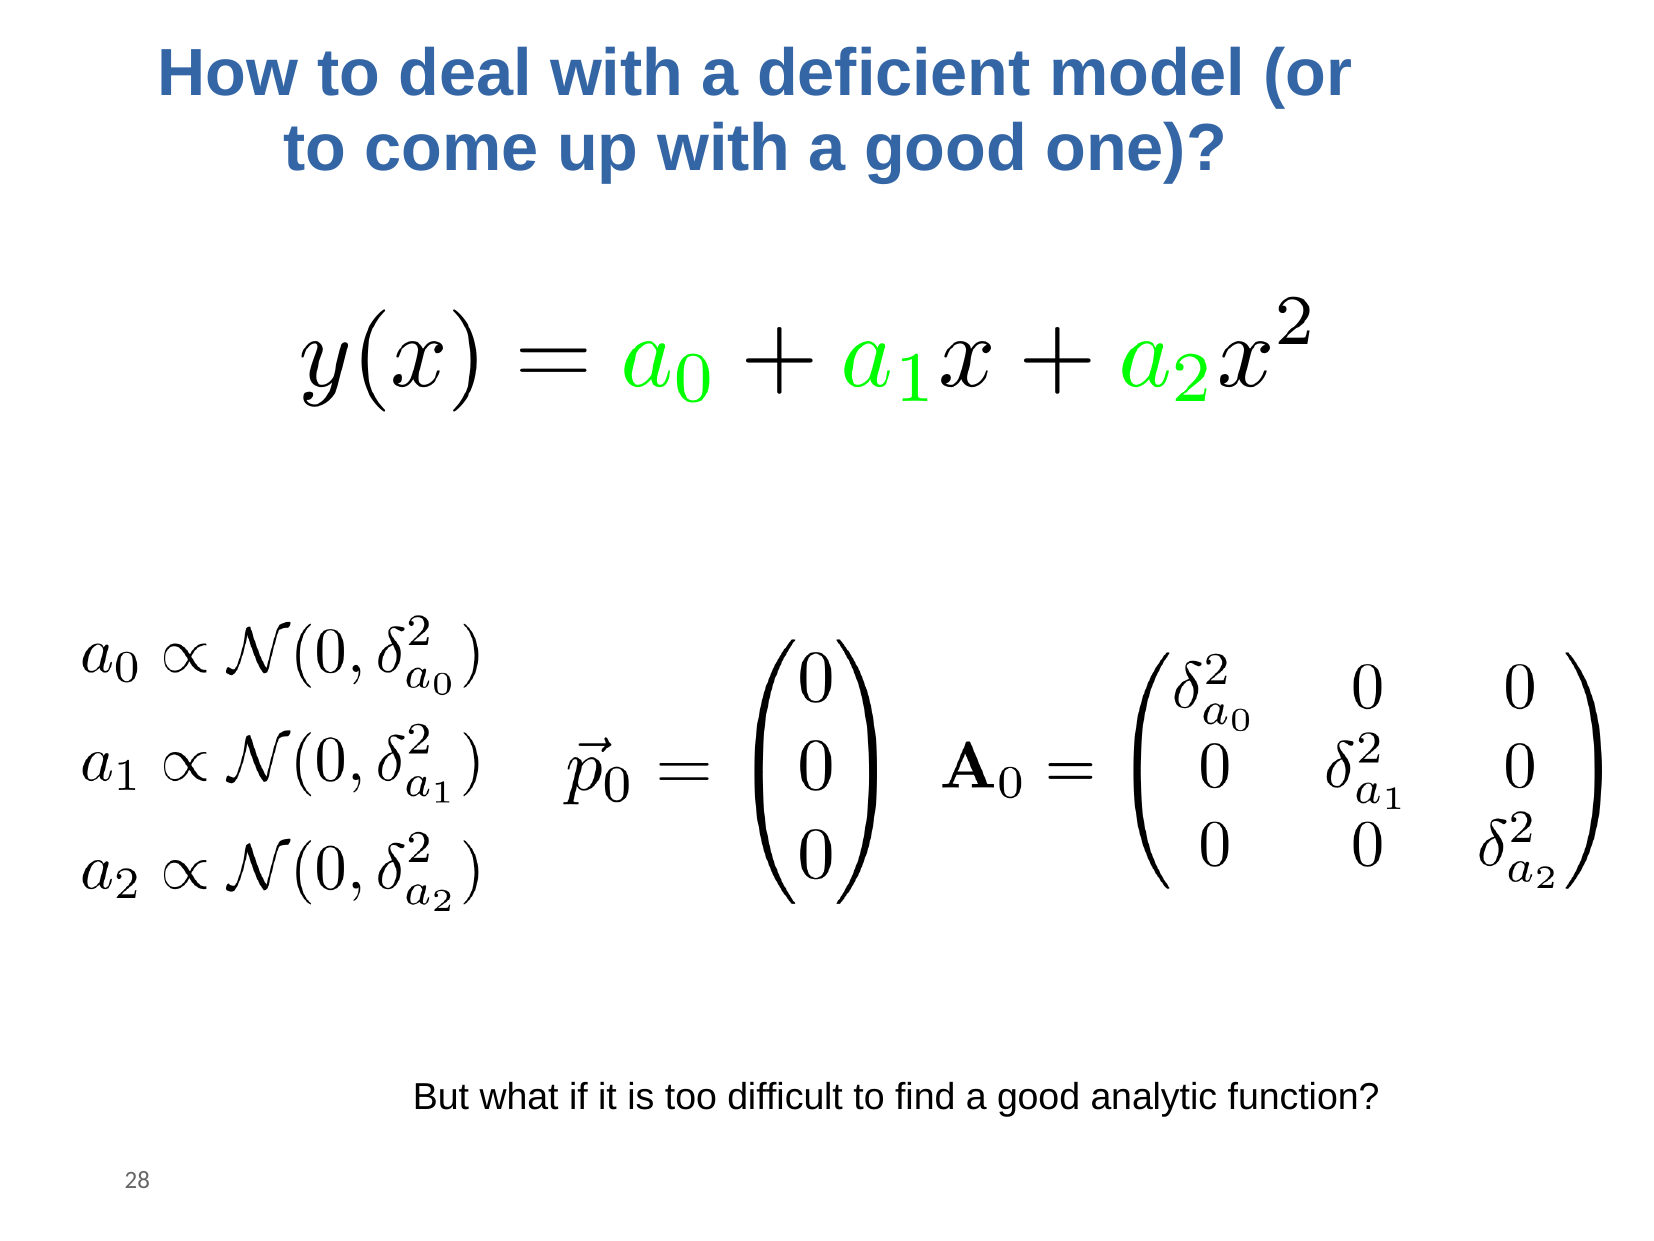

# How to deal with a deficient model (or to come up with a good one)?
But what if it is too difficult to find a good analytic function?
28